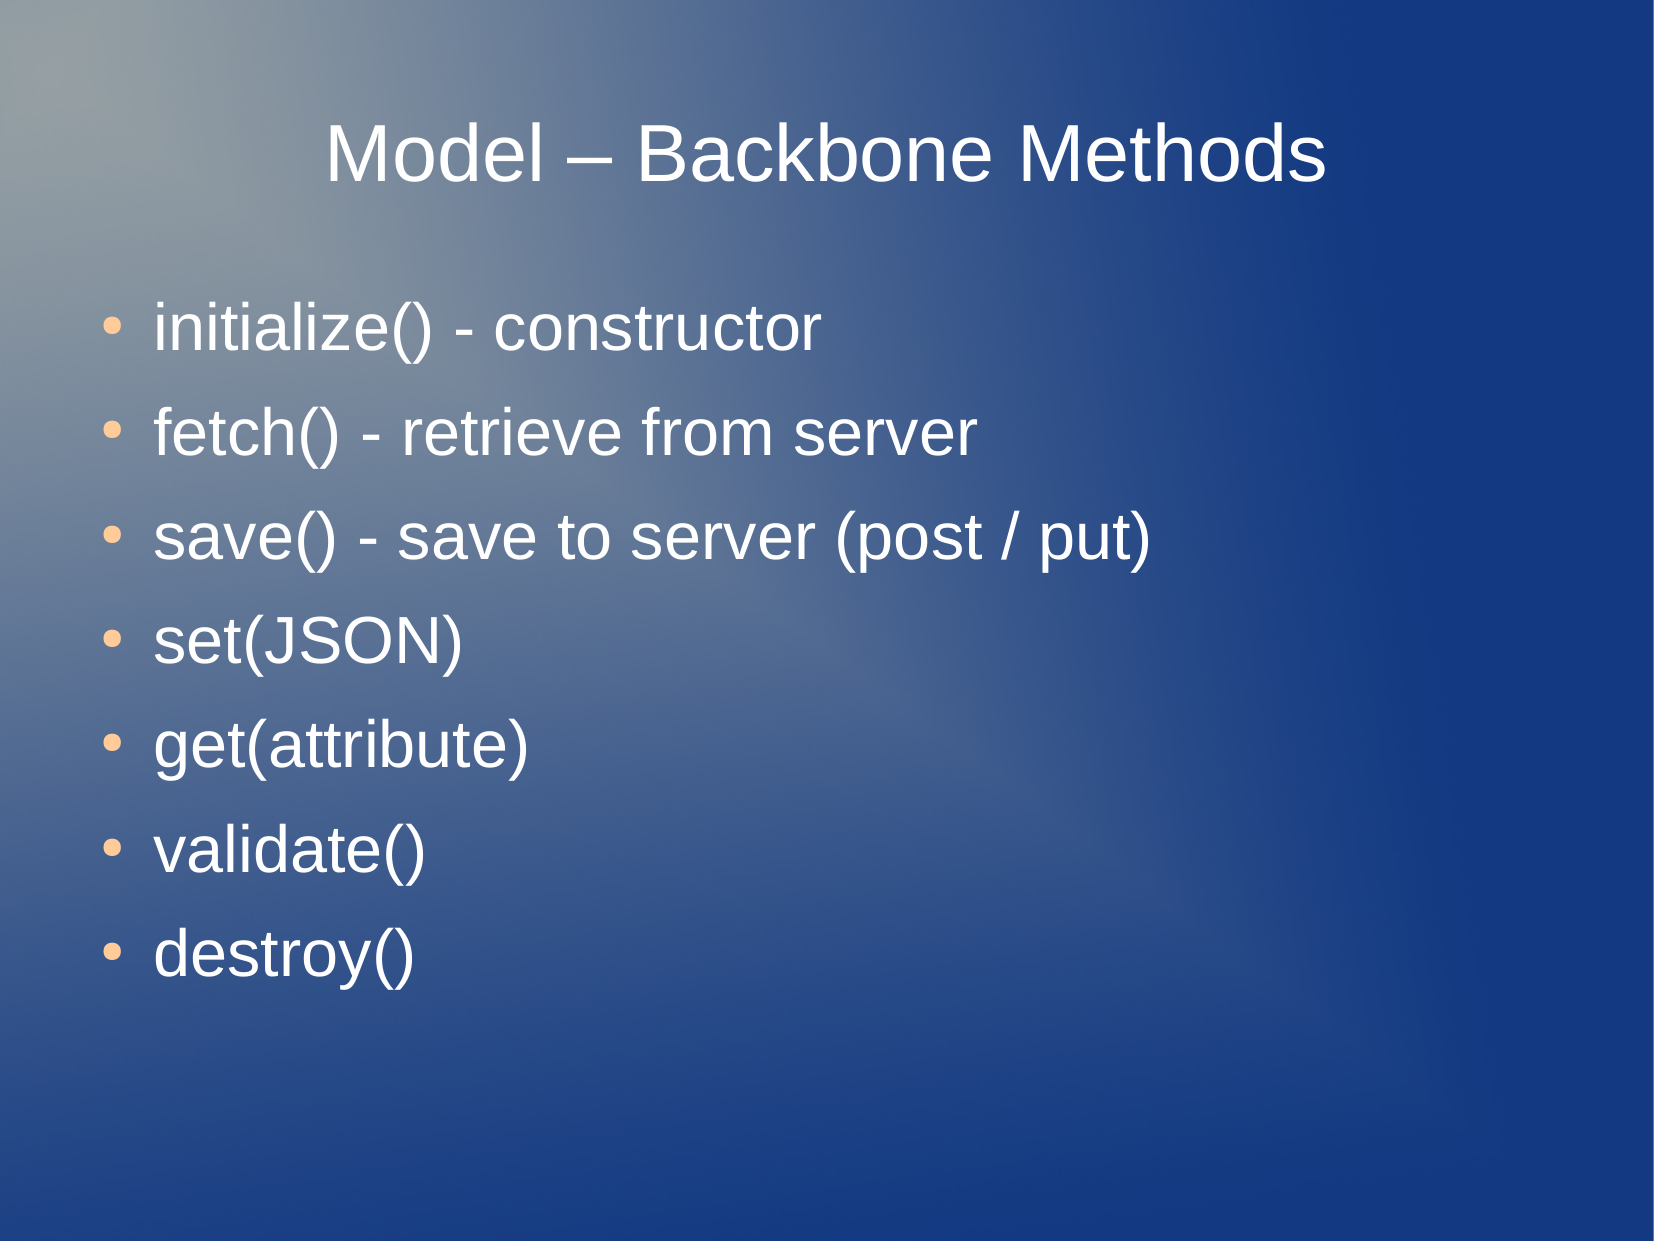

# Model – Backbone Methods
initialize() - constructor
fetch() - retrieve from server
save() - save to server (post / put)
set(JSON)
get(attribute)
validate()
destroy()